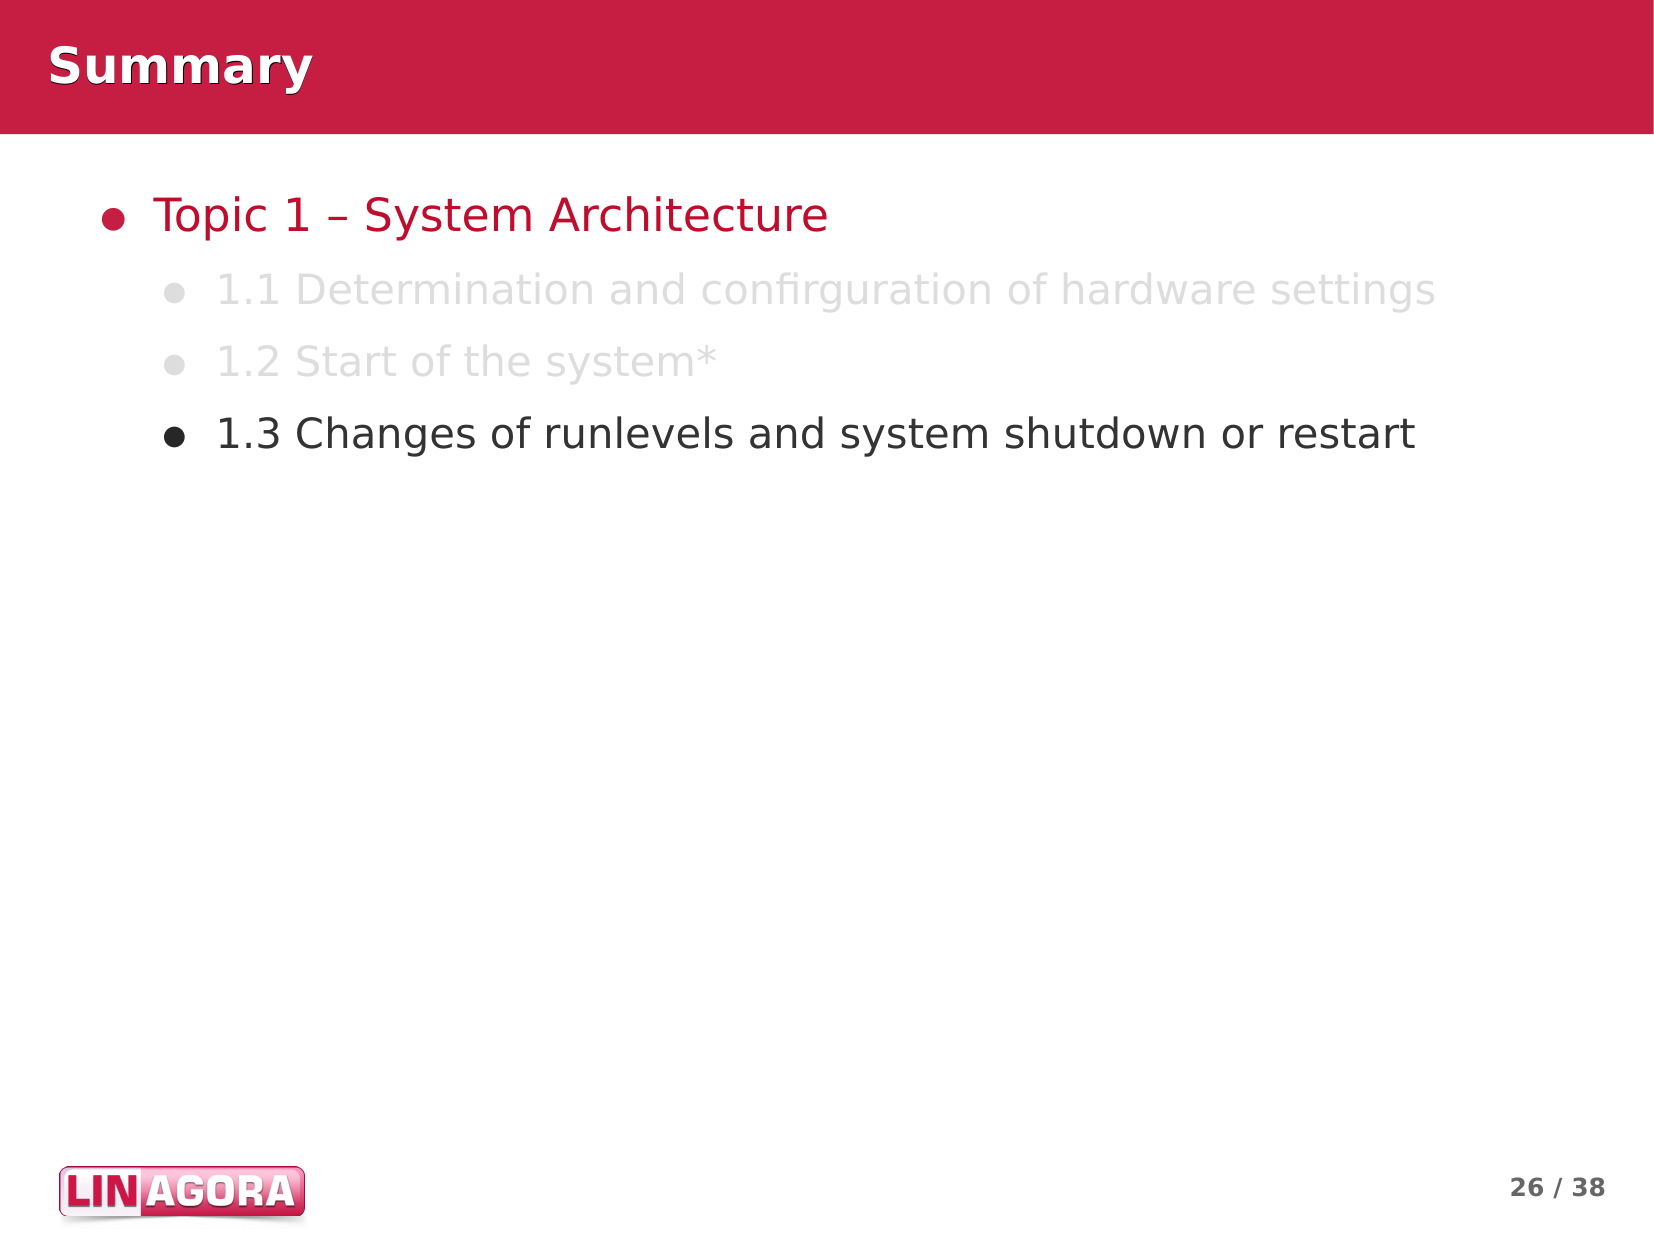

# Summary
Topic 1 – System Architecture
1.1 Determination and confirguration of hardware settings
1.2 Start of the system*
1.3 Changes of runlevels and system shutdown or restart